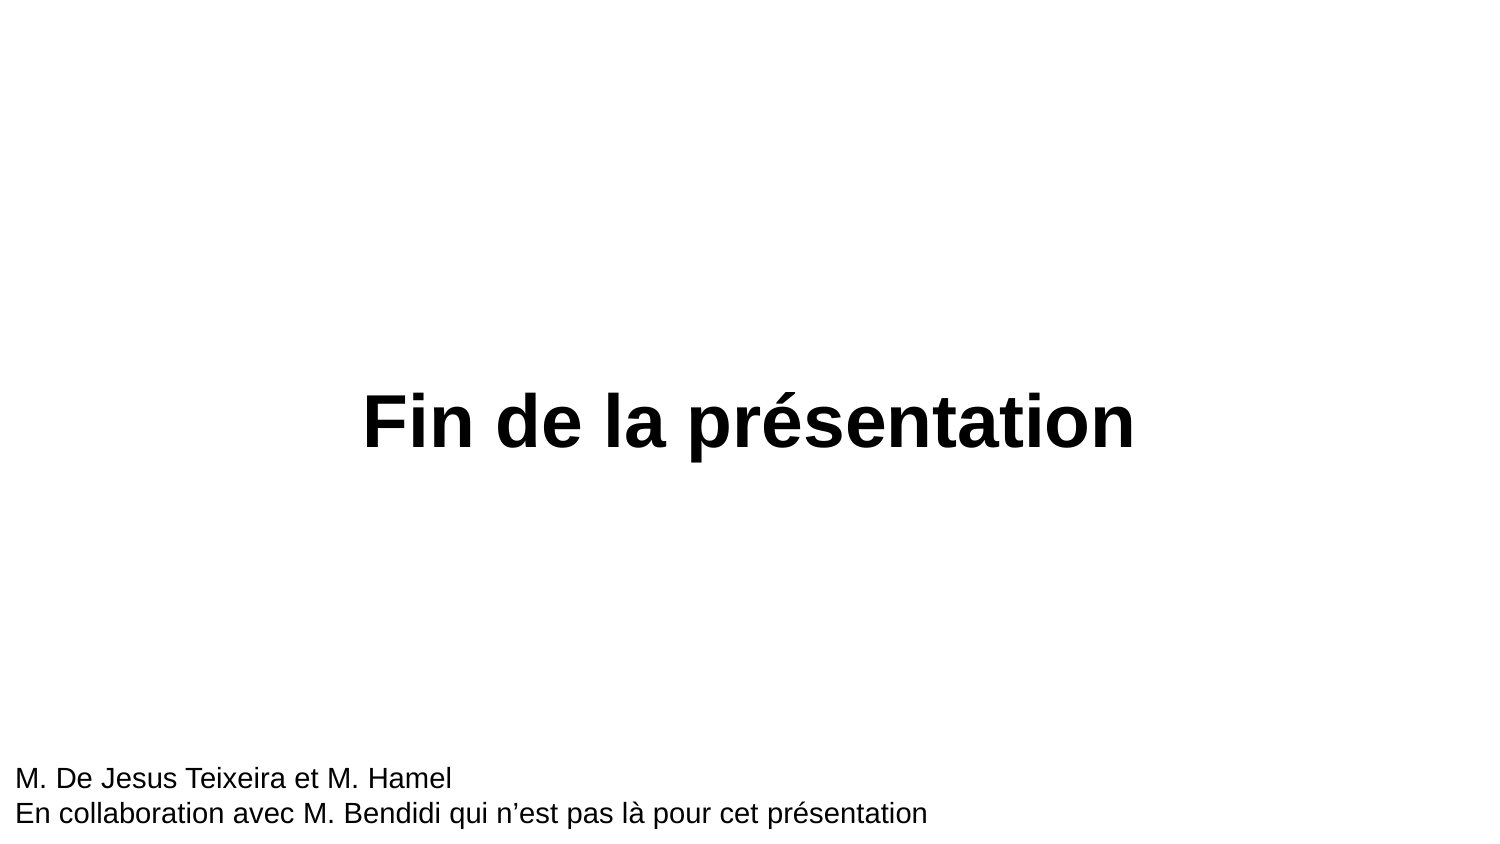

# Fin de la présentation
M. De Jesus Teixeira et M. Hamel
En collaboration avec M. Bendidi qui n’est pas là pour cet présentation